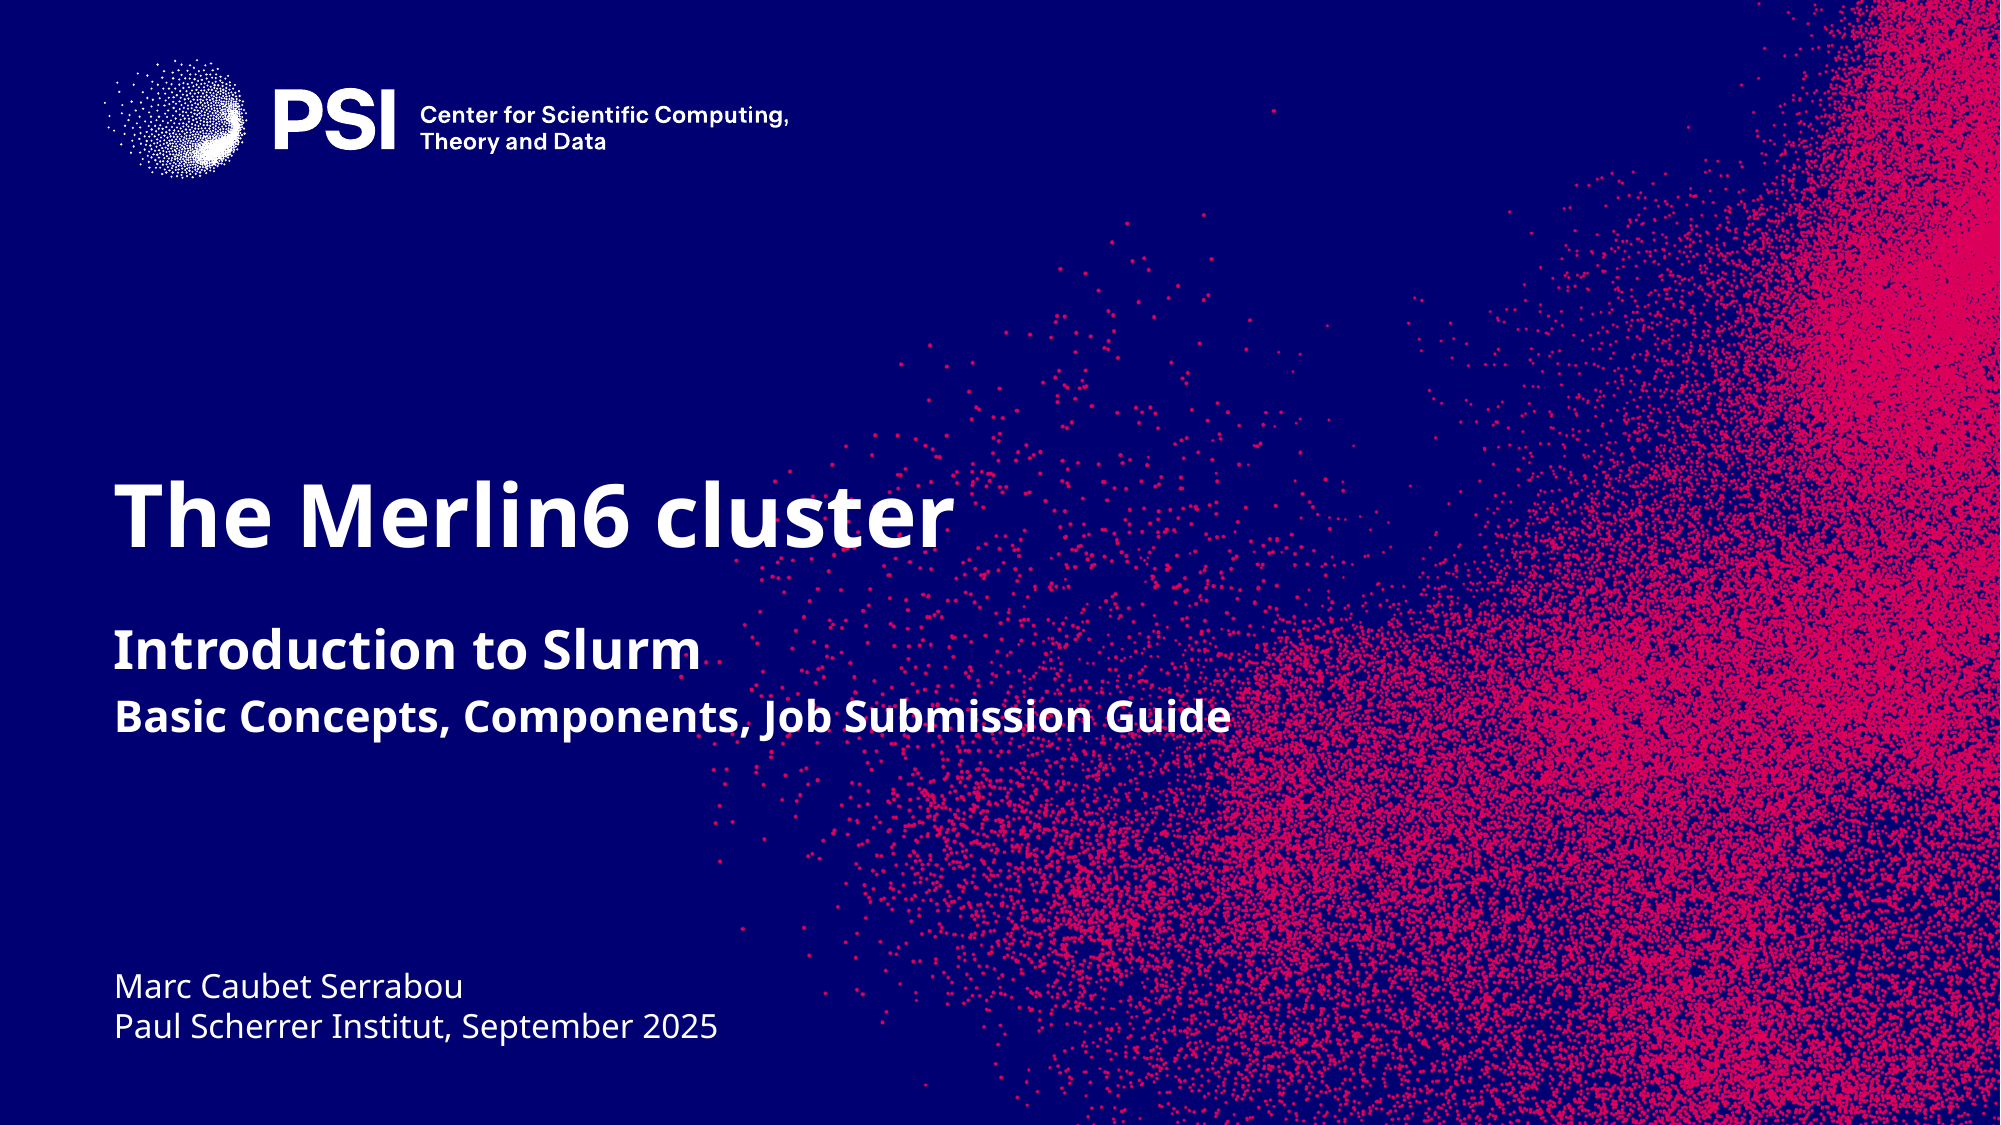

# The Merlin6 cluster
Introduction to Slurm
Basic Concepts, Components, Job Submission Guide
Marc Caubet Serrabou
Paul Scherrer Institut, September 2025